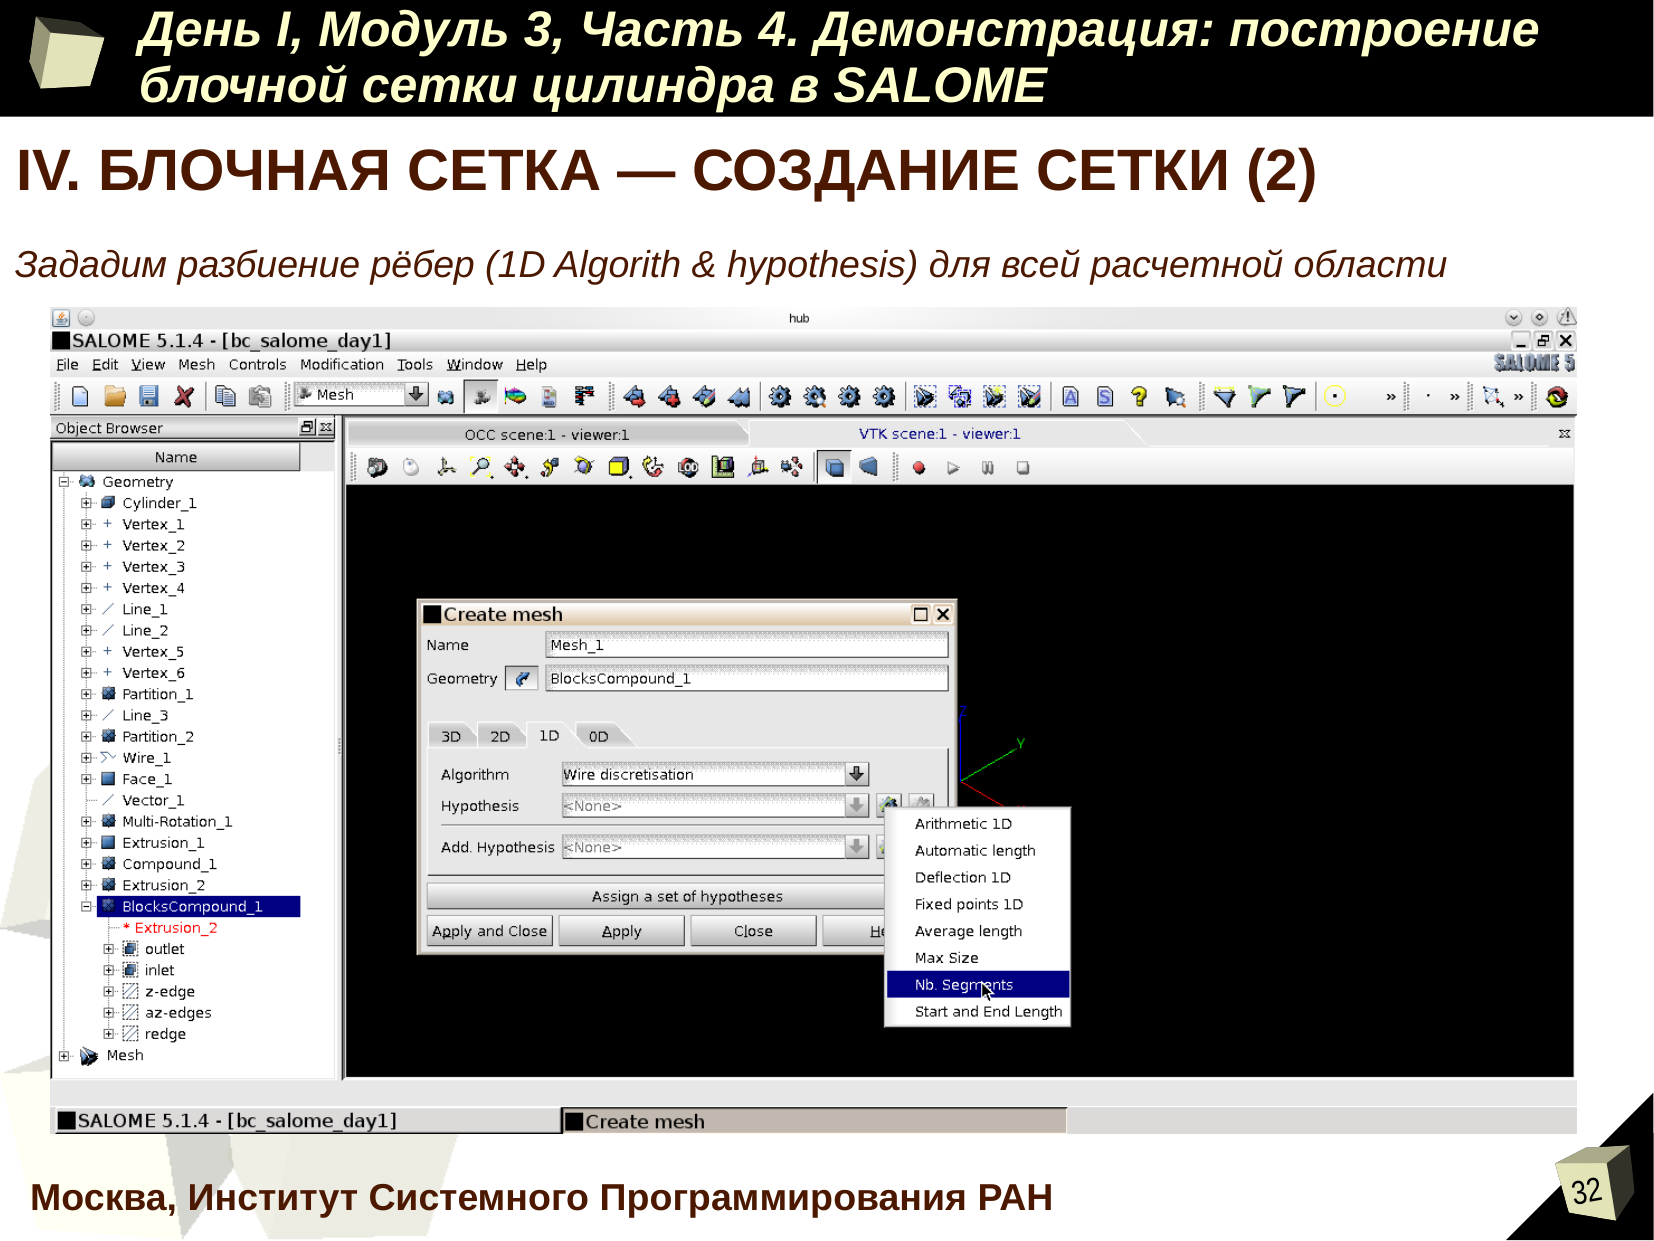

IV. БЛОЧНАЯ СЕТКА — СОЗДАНИЕ СЕТКИ (2)
Зададим разбиение рёбер (1D Algorith & hypothesis) для всей расчетной области